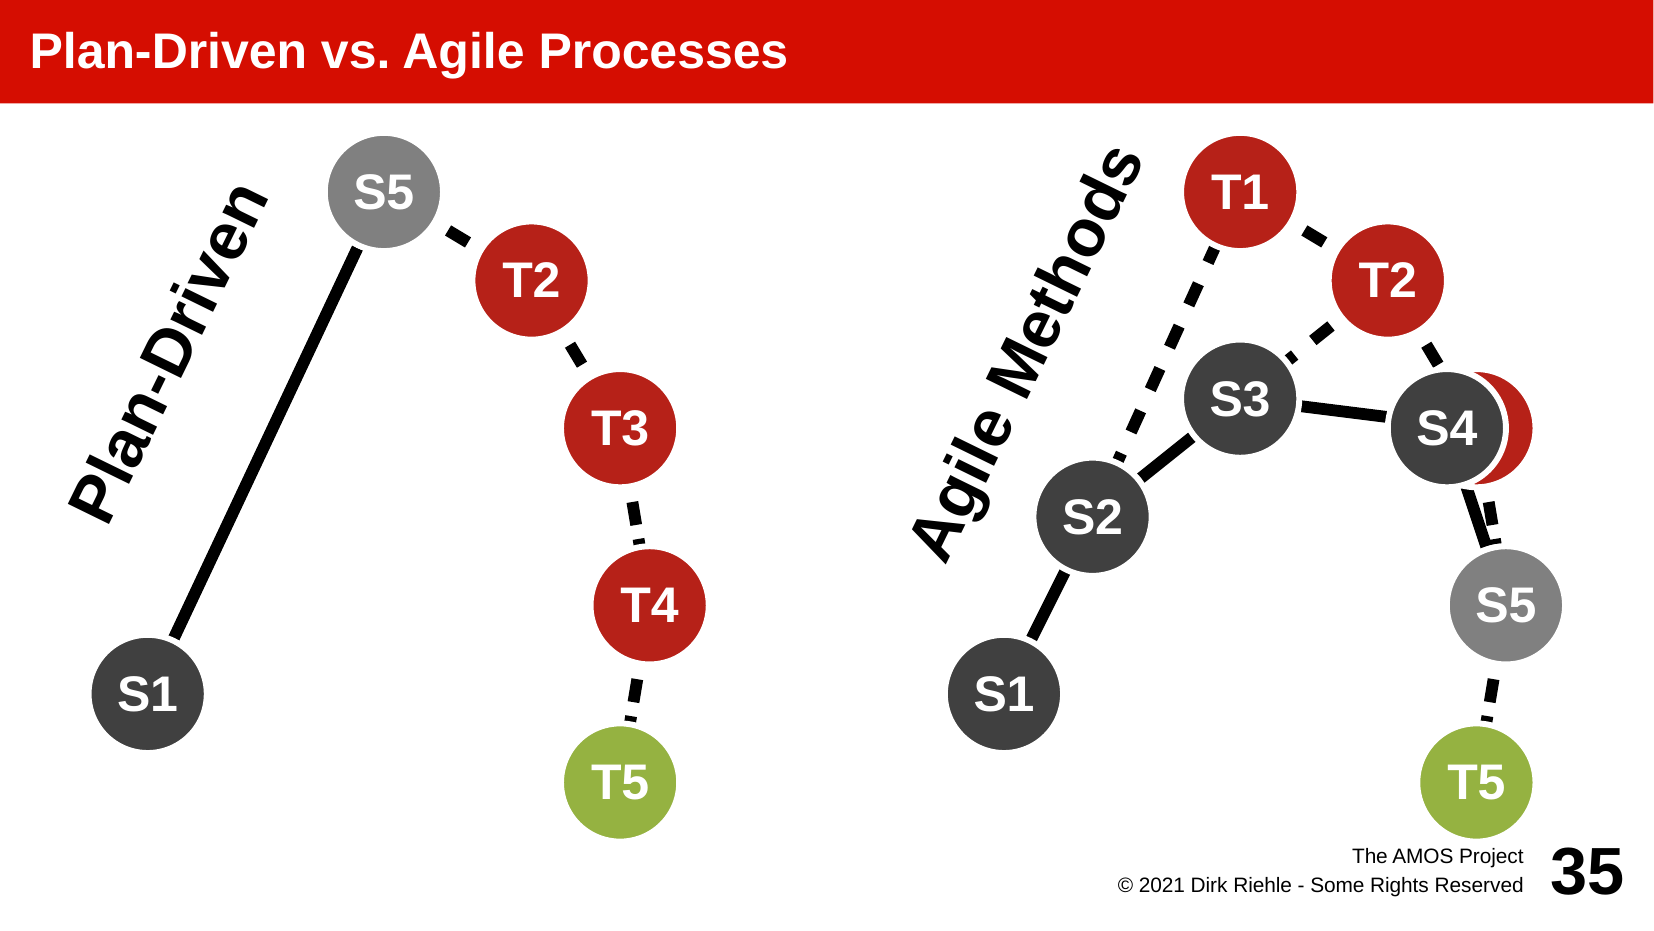

# Plan-Driven vs. Agile Processes
T1
T2
T3
T4
T5
S5
S1
T1
T2
T3
T4
T5
S3
S4
S2
S5
S1
Plan-Driven
Agile Methods
The AMOS Project
35
© 2021 Dirk Riehle - Some Rights Reserved